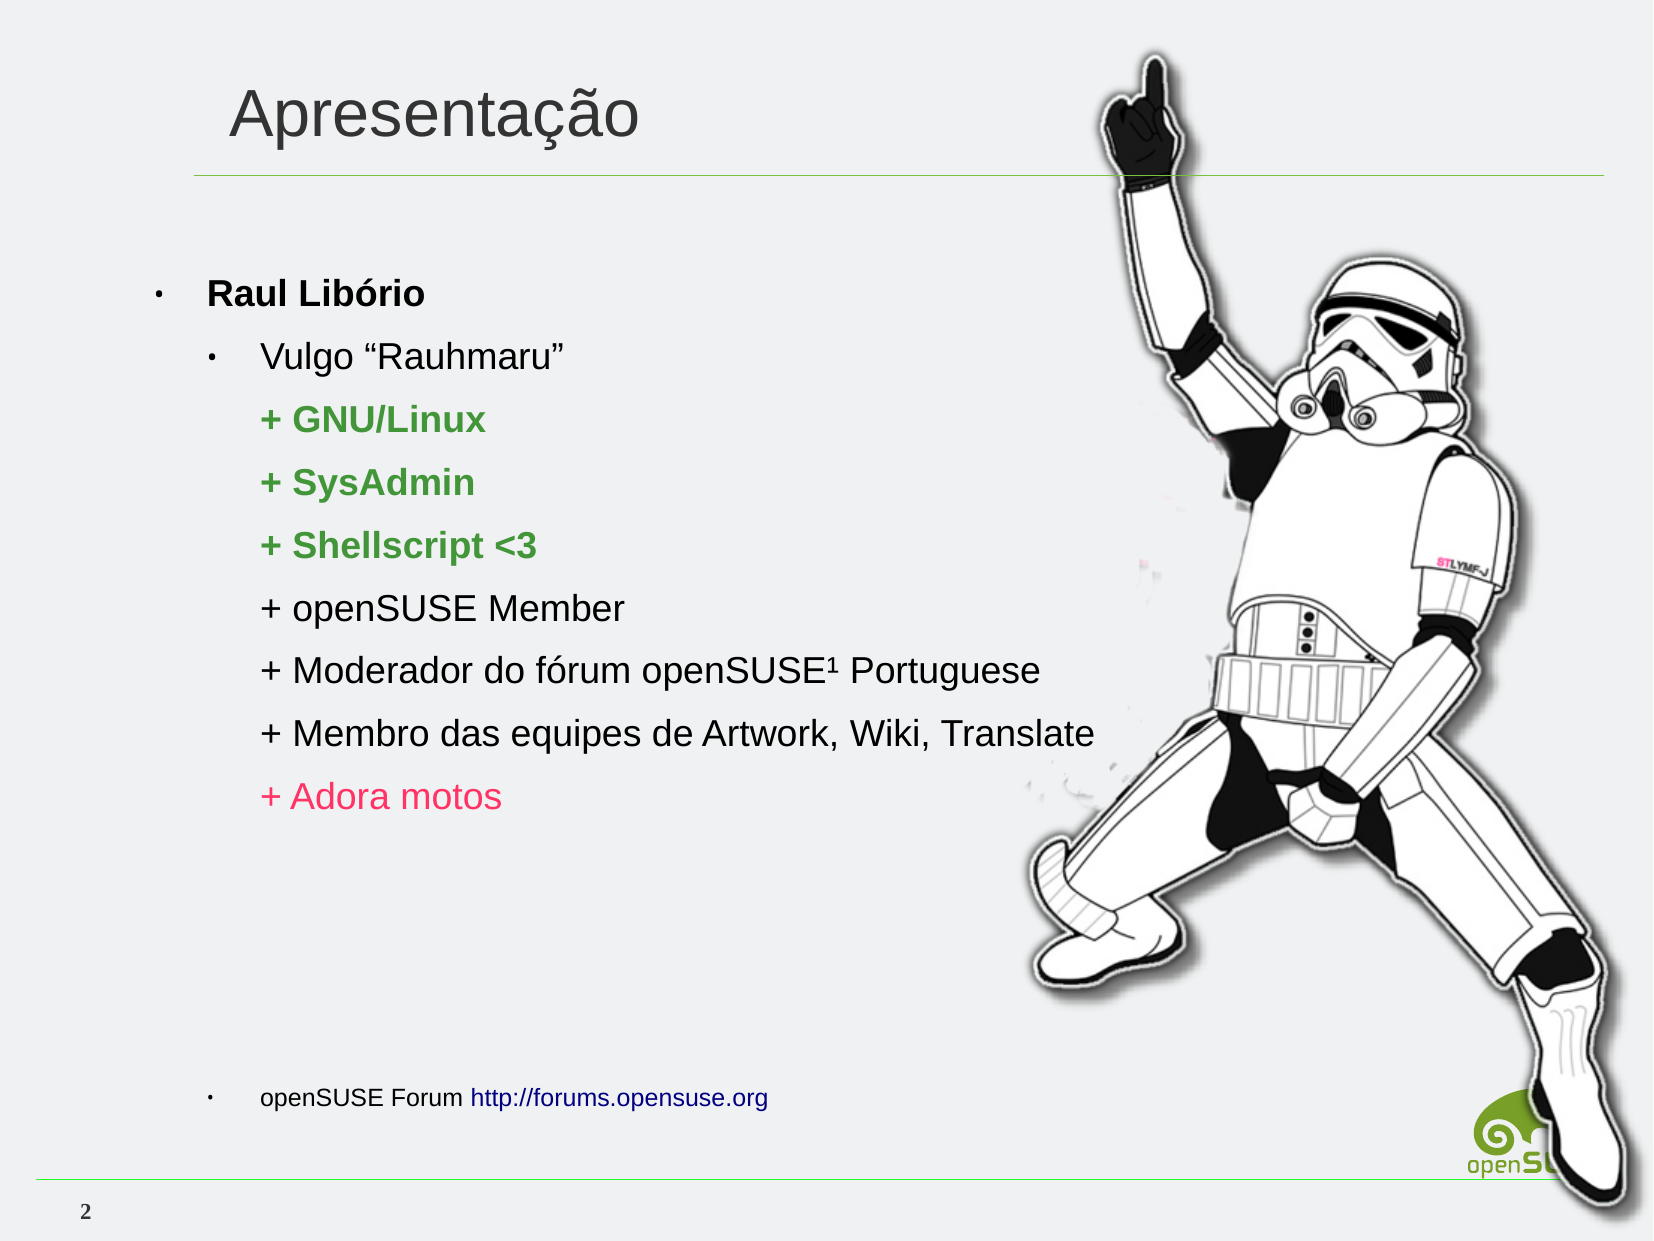

# Apresentação
Raul Libório
Vulgo “Rauhmaru”
+ GNU/Linux
+ SysAdmin
+ Shellscript <3
+ openSUSE Member
+ Moderador do fórum openSUSE¹ Portuguese
+ Membro das equipes de Artwork, Wiki, Translate
+ Adora motos
openSUSE Forum http://forums.opensuse.org
2